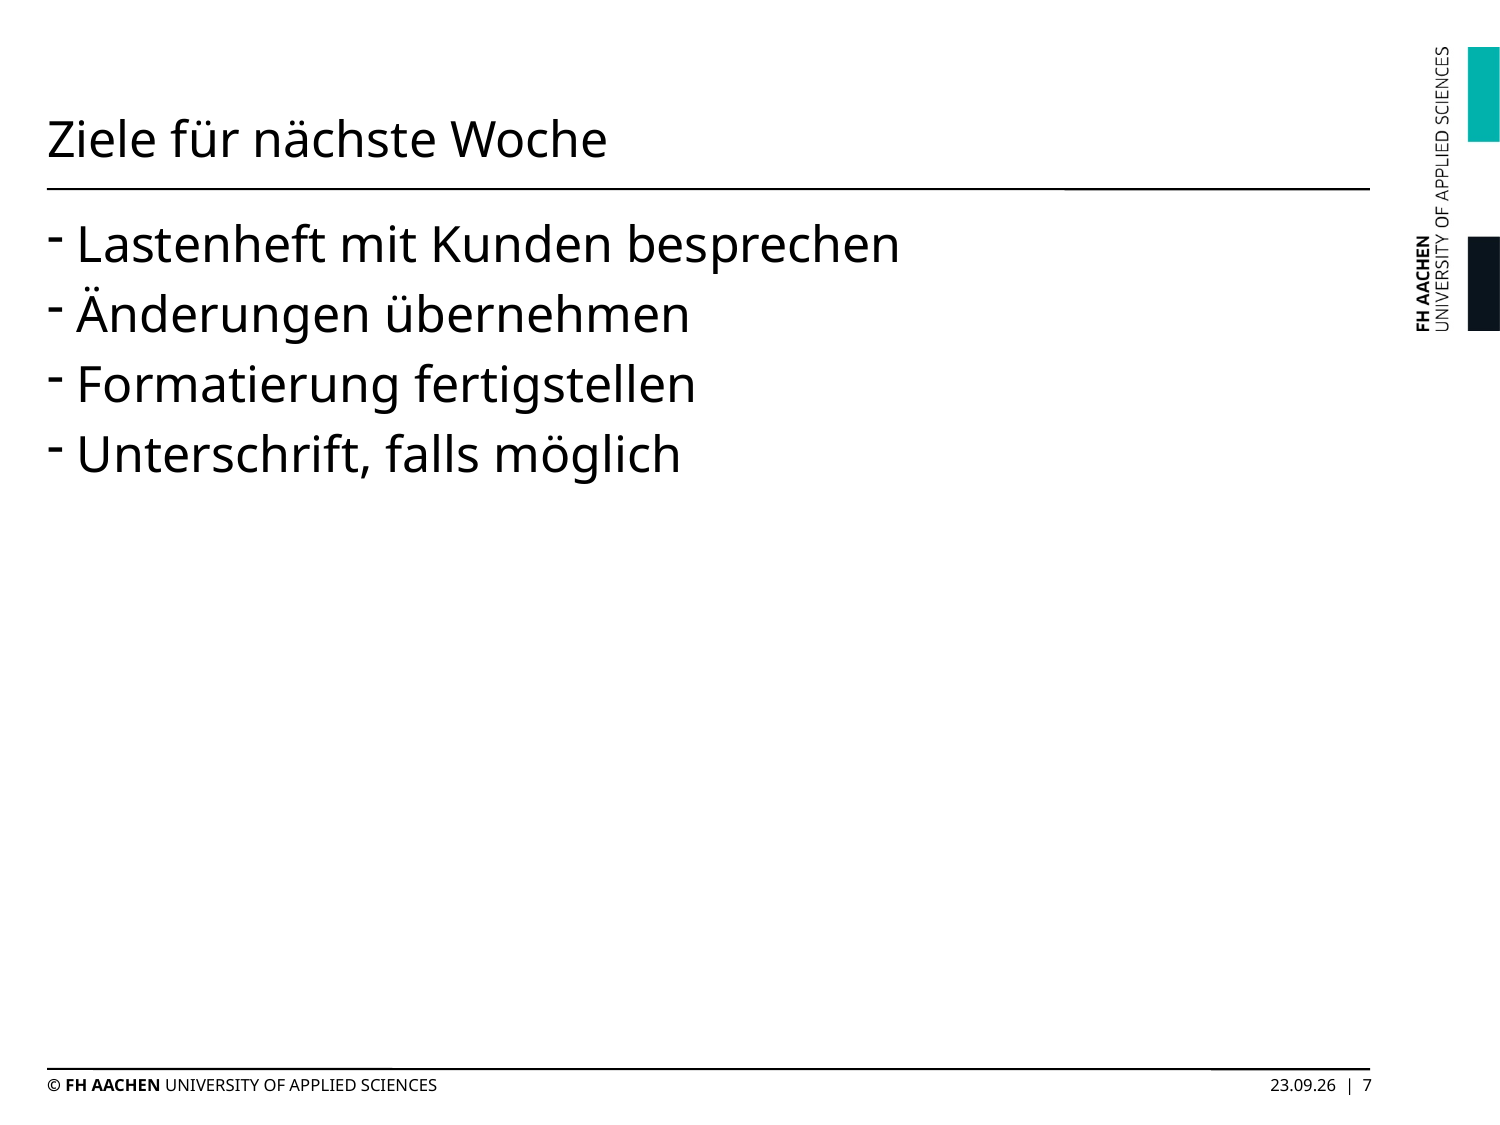

Ziele für nächste Woche
# Lastenheft mit Kunden besprechen
 Änderungen übernehmen
 Formatierung fertigstellen
 Unterschrift, falls möglich